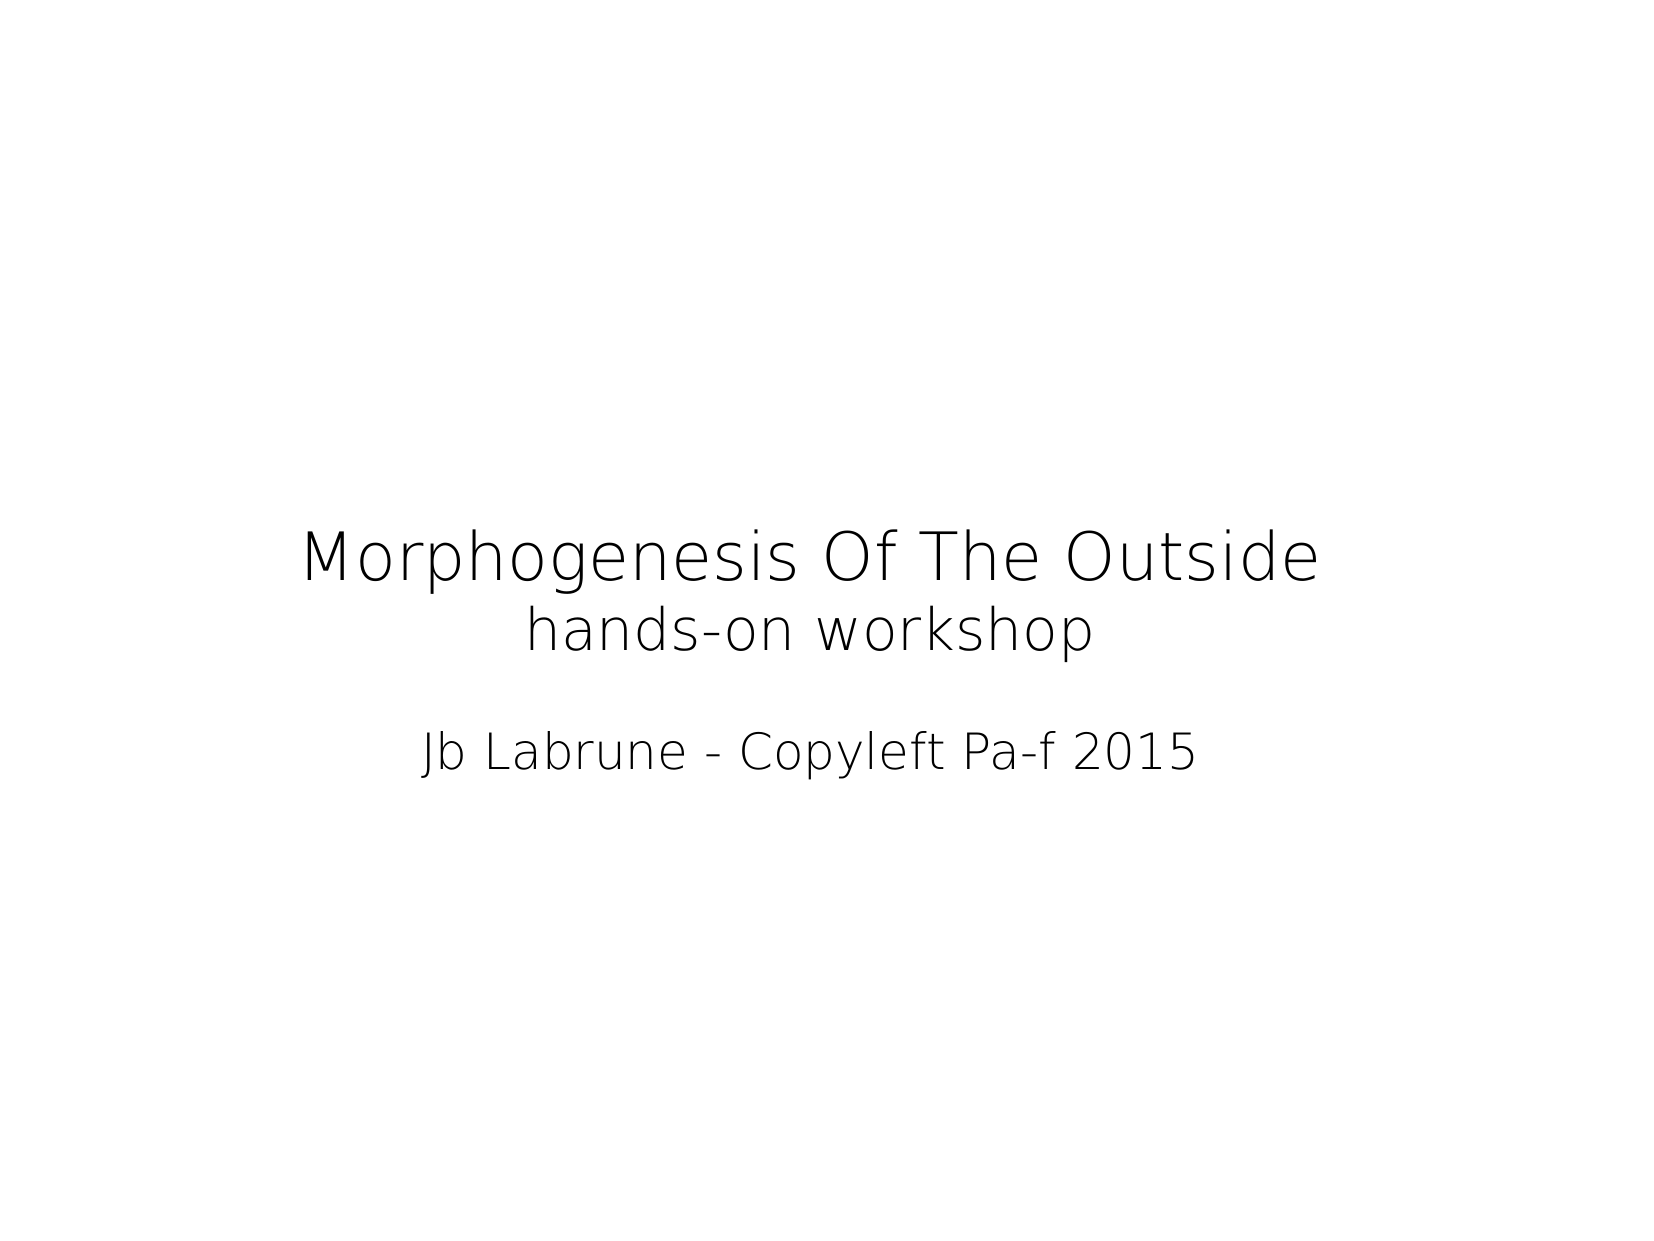

# Morphogenesis Of The Outside
hands-on workshop
Jb Labrune - Copyleft Pa-f 2015